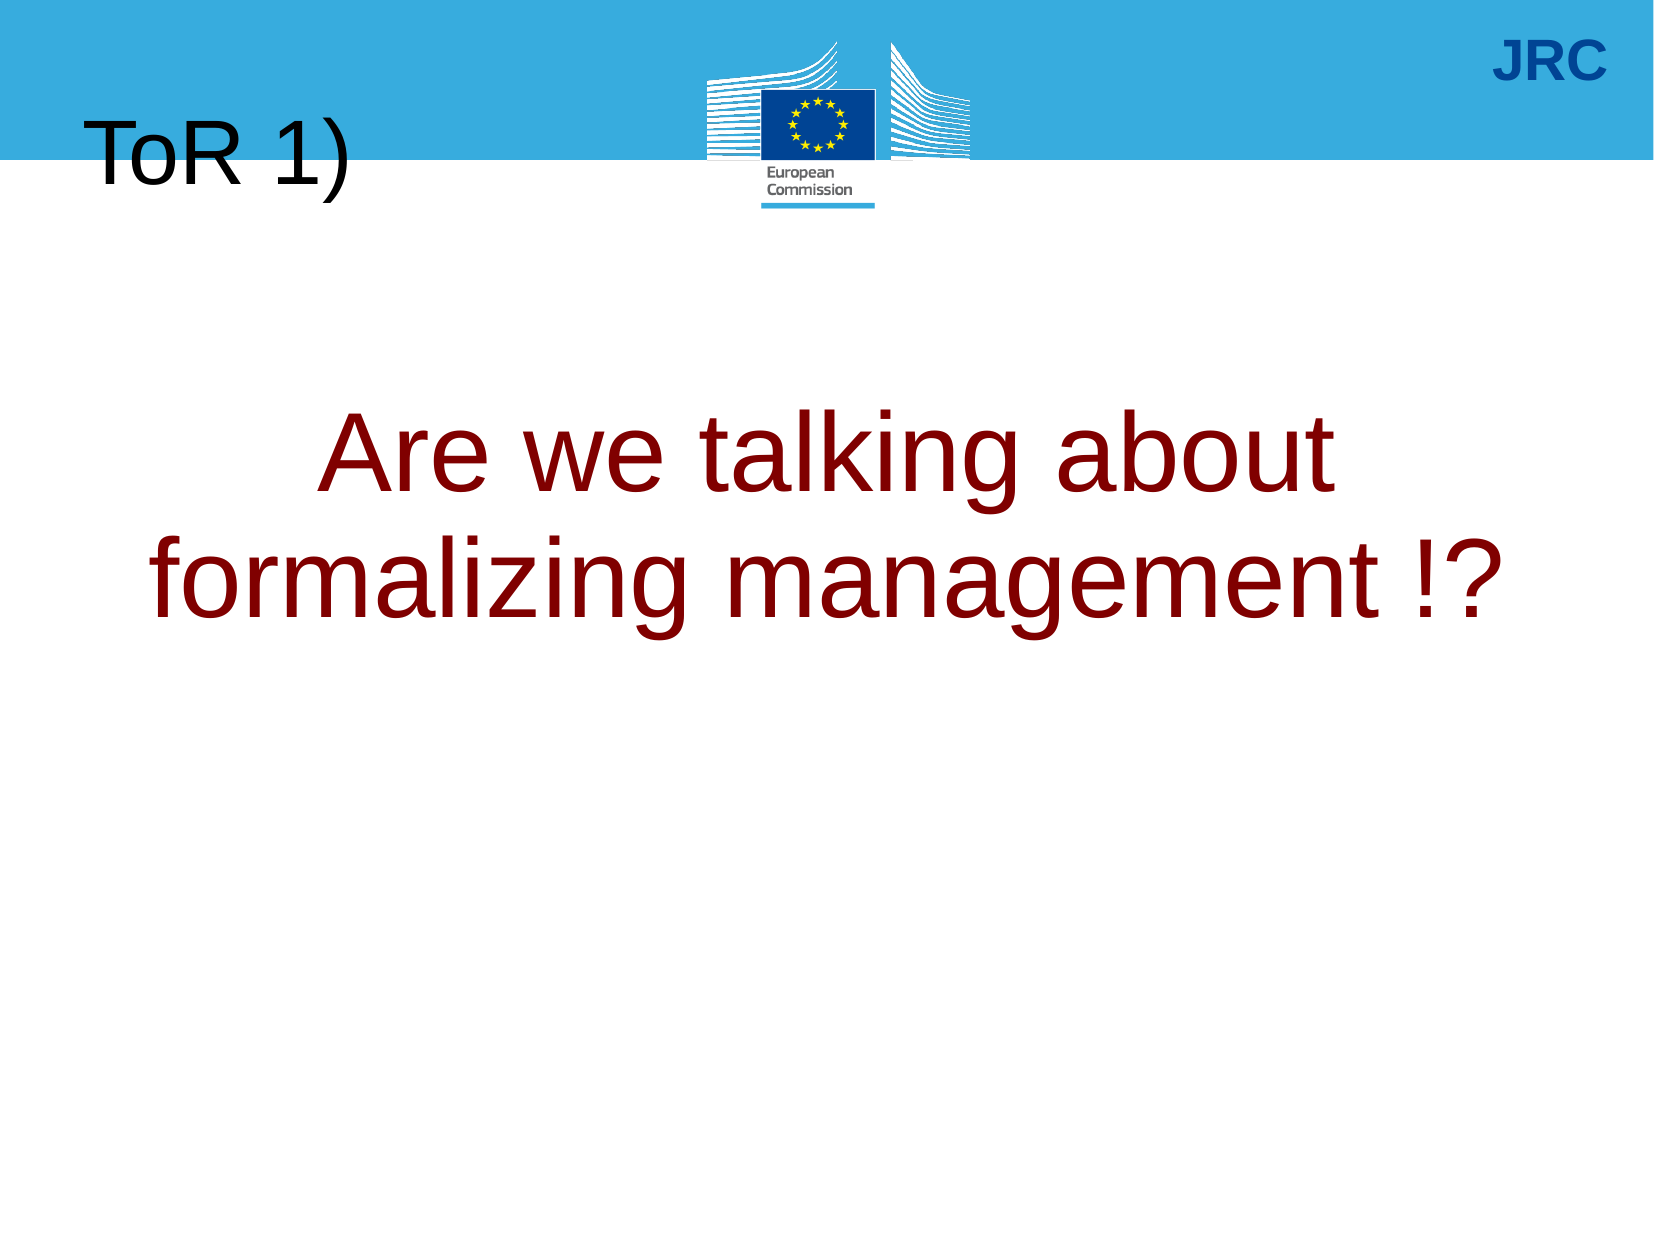

JRC
ToR 1)
# Are we talking about formalizing management !?